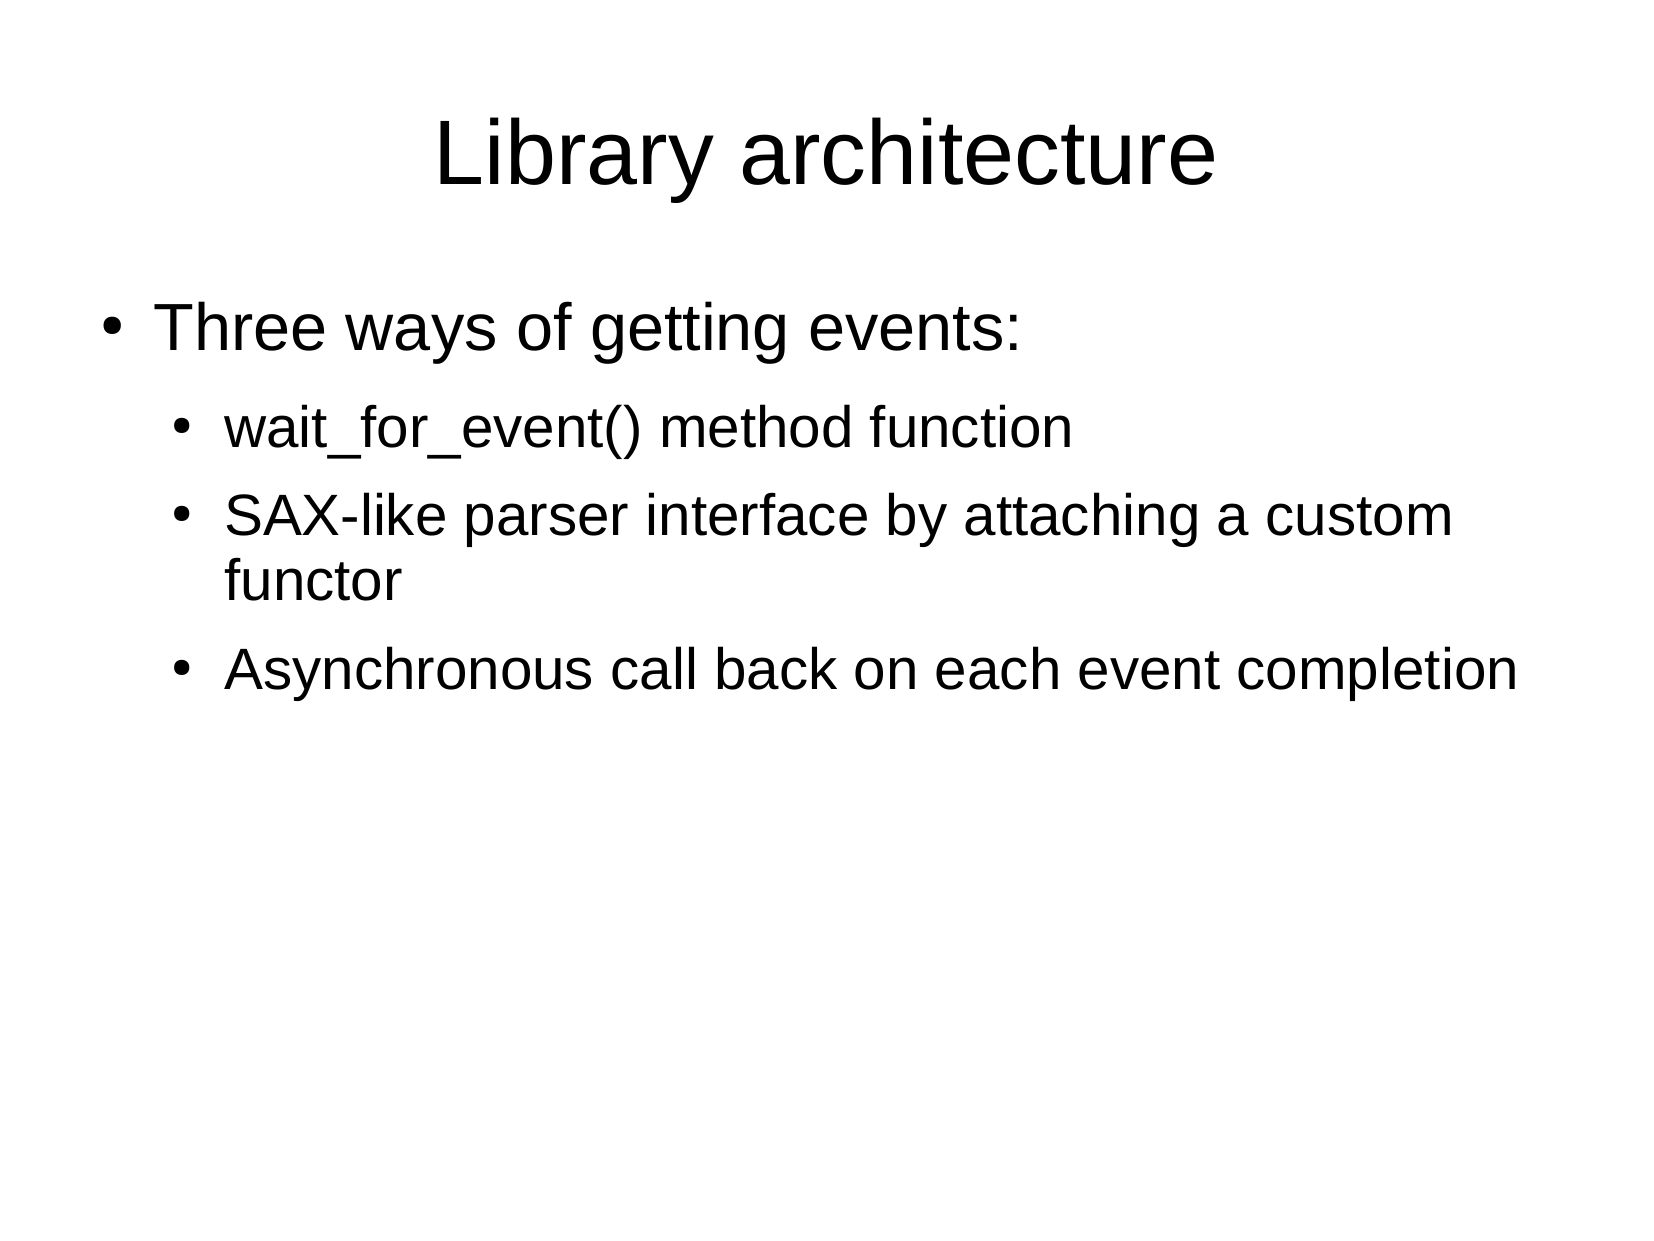

# Library architecture
Three ways of getting events:
wait_for_event() method function
SAX-like parser interface by attaching a custom functor
Asynchronous call back on each event completion